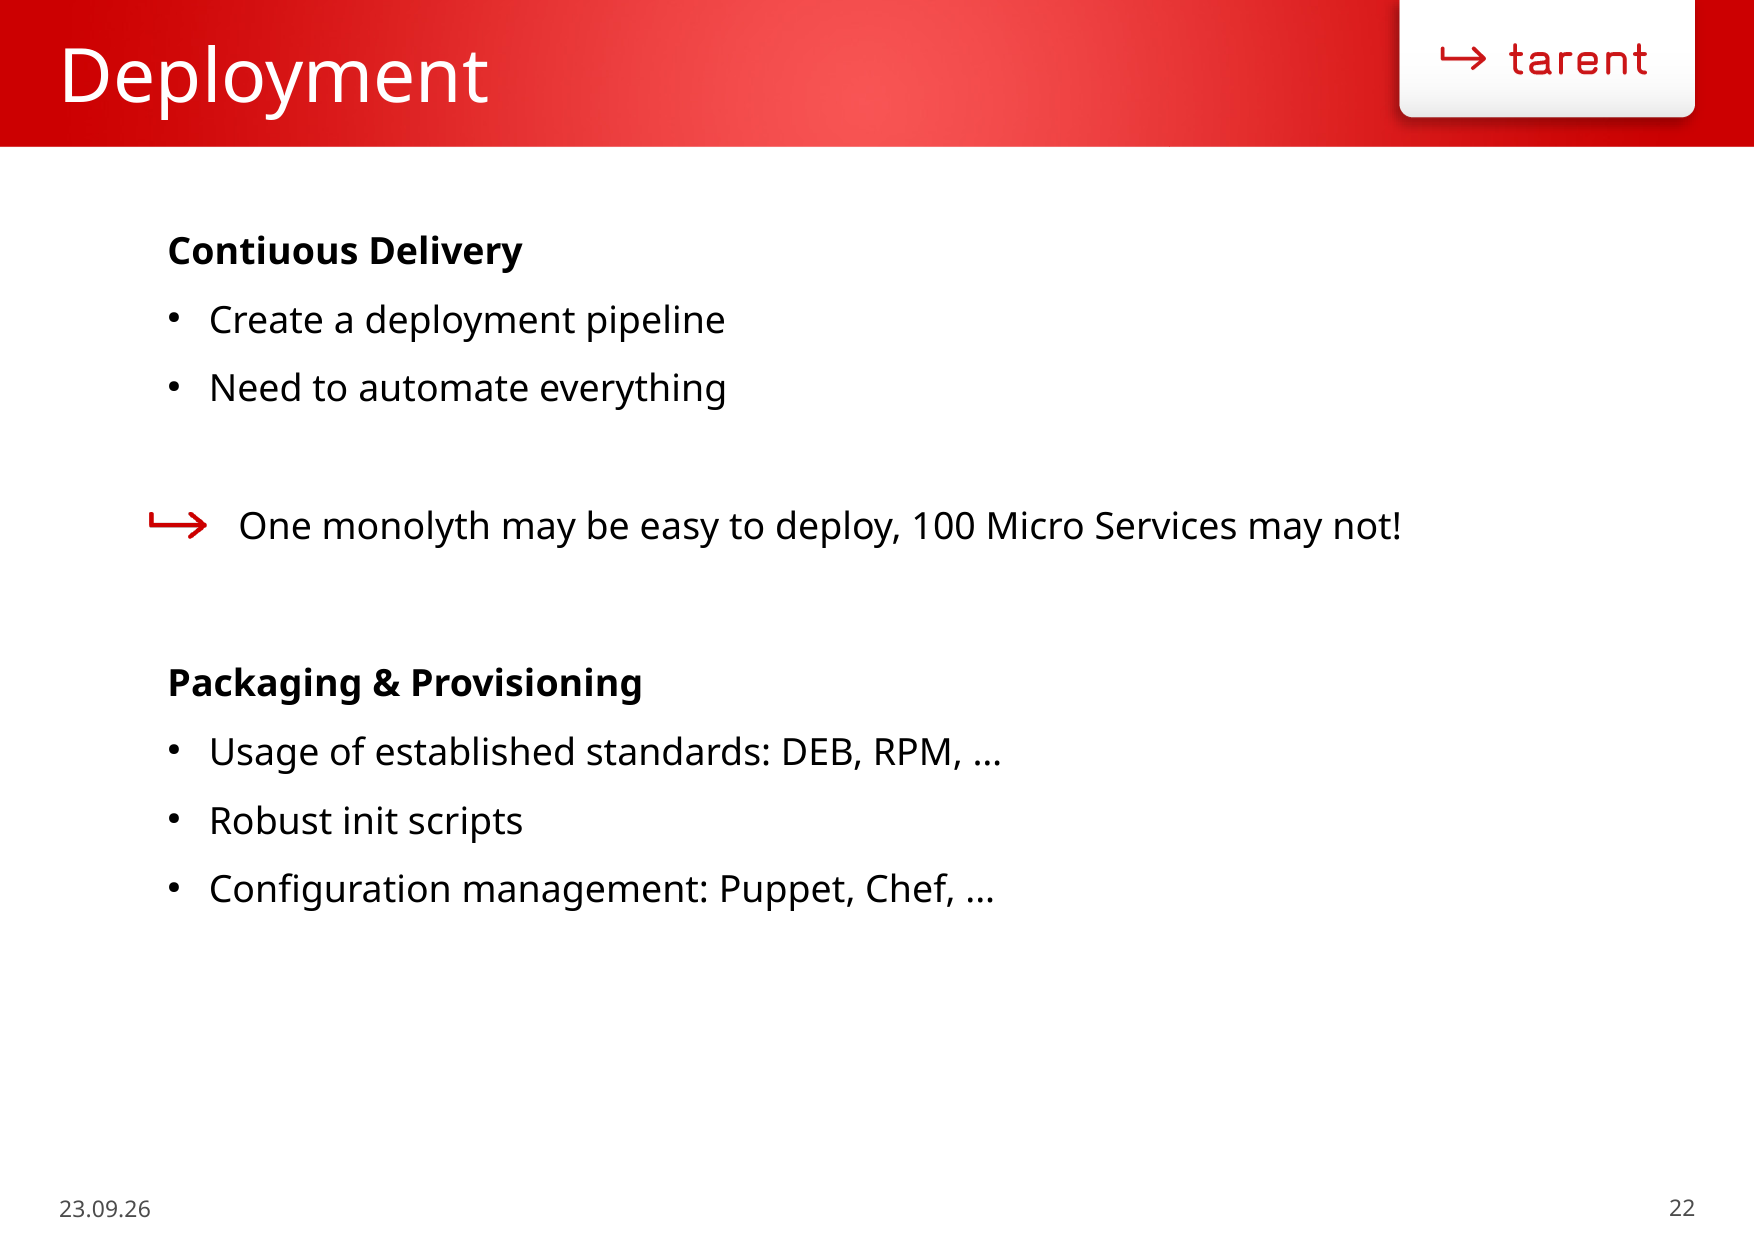

# Deployment
Contiuous Delivery
Create a deployment pipeline
Need to automate everything
One monolyth may be easy to deploy, 100 Micro Services may not!
Packaging & Provisioning
Usage of established standards: DEB, RPM, …
Robust init scripts
Configuration management: Puppet, Chef, ...